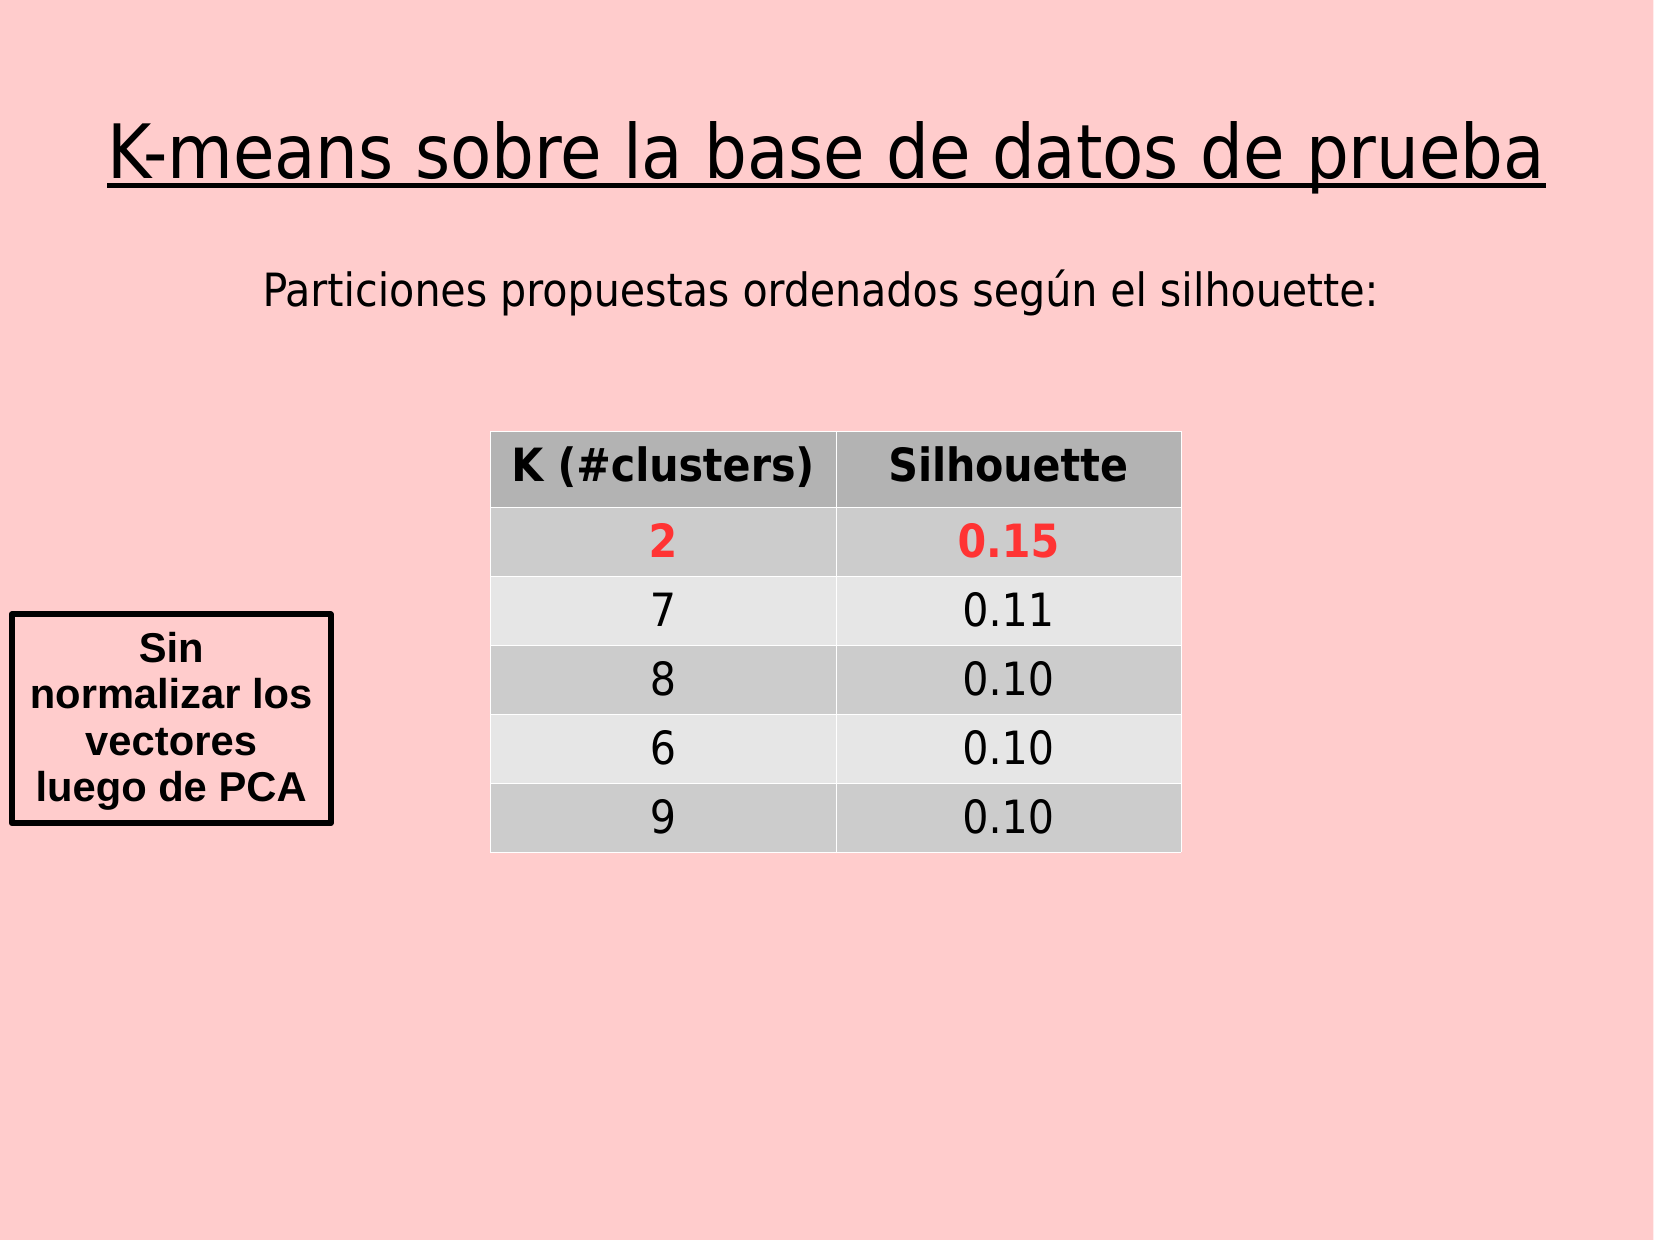

# K-means sobre la base de datos de prueba
Particiones propuestas ordenados según el silhouette:
| K (#clusters) | Silhouette |
| --- | --- |
| 2 | 0.15 |
| 7 | 0.11 |
| 8 | 0.10 |
| 6 | 0.10 |
| 9 | 0.10 |
Sin normalizar los vectores luego de PCA